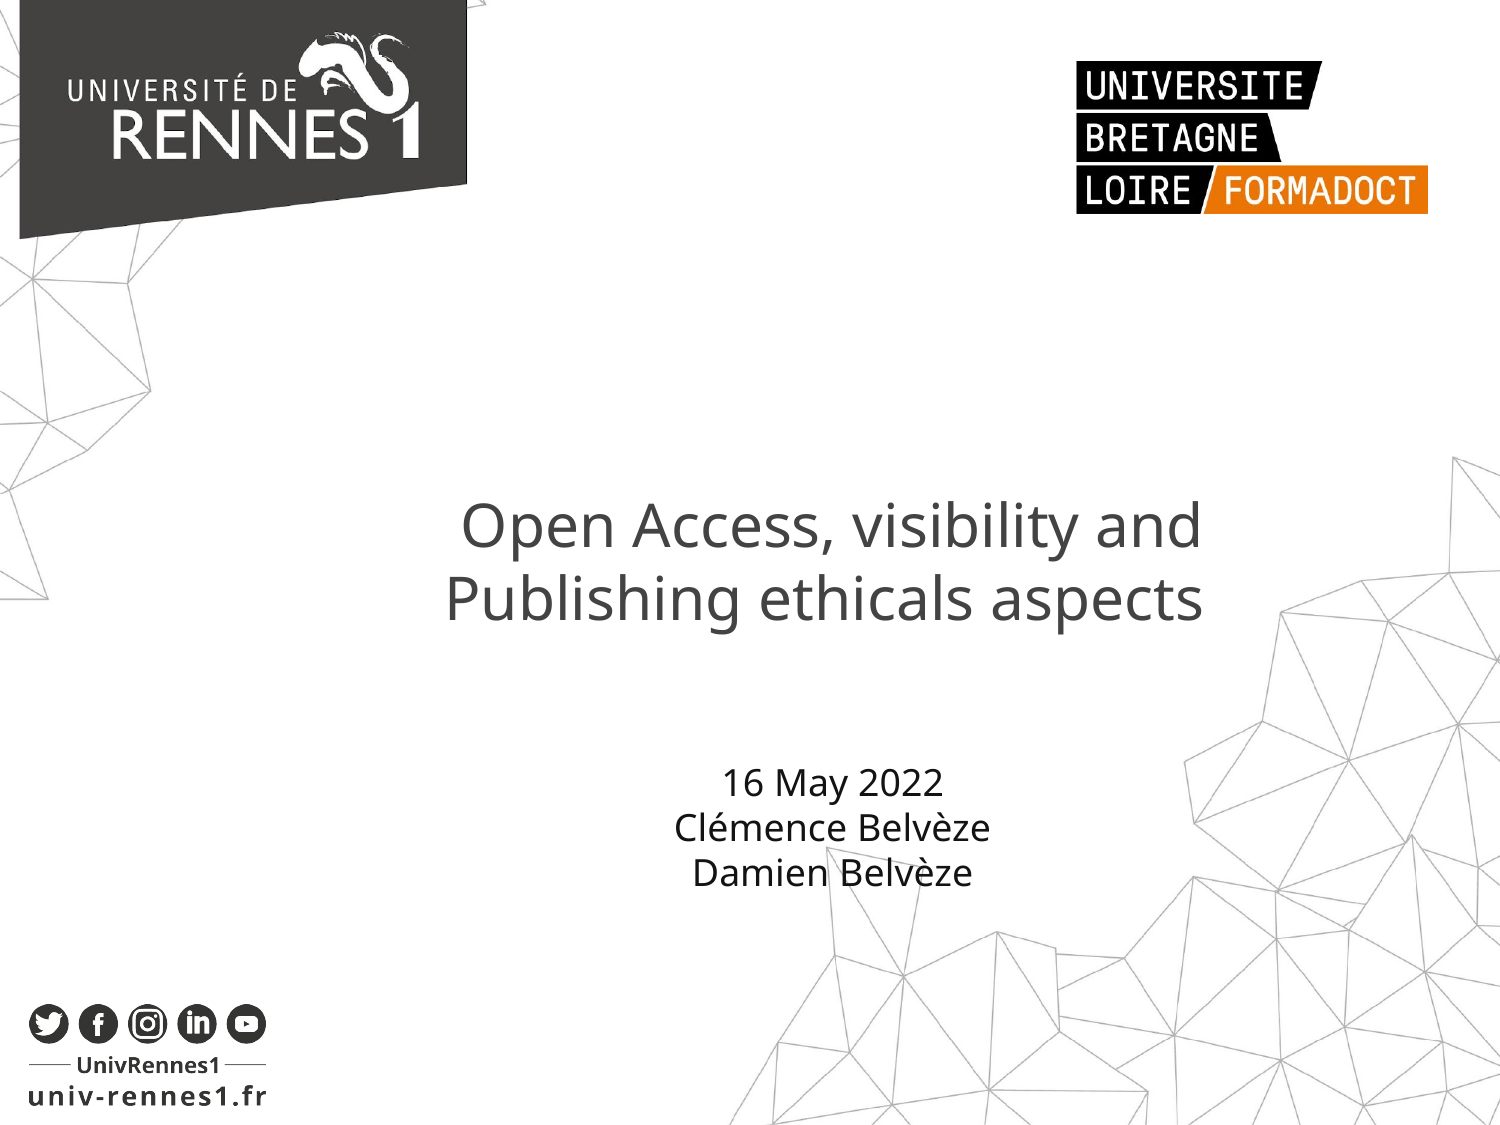

Open Access, visibility and Publishing ethicals aspects
16 May 2022
Clémence Belvèze
Damien Belvèze